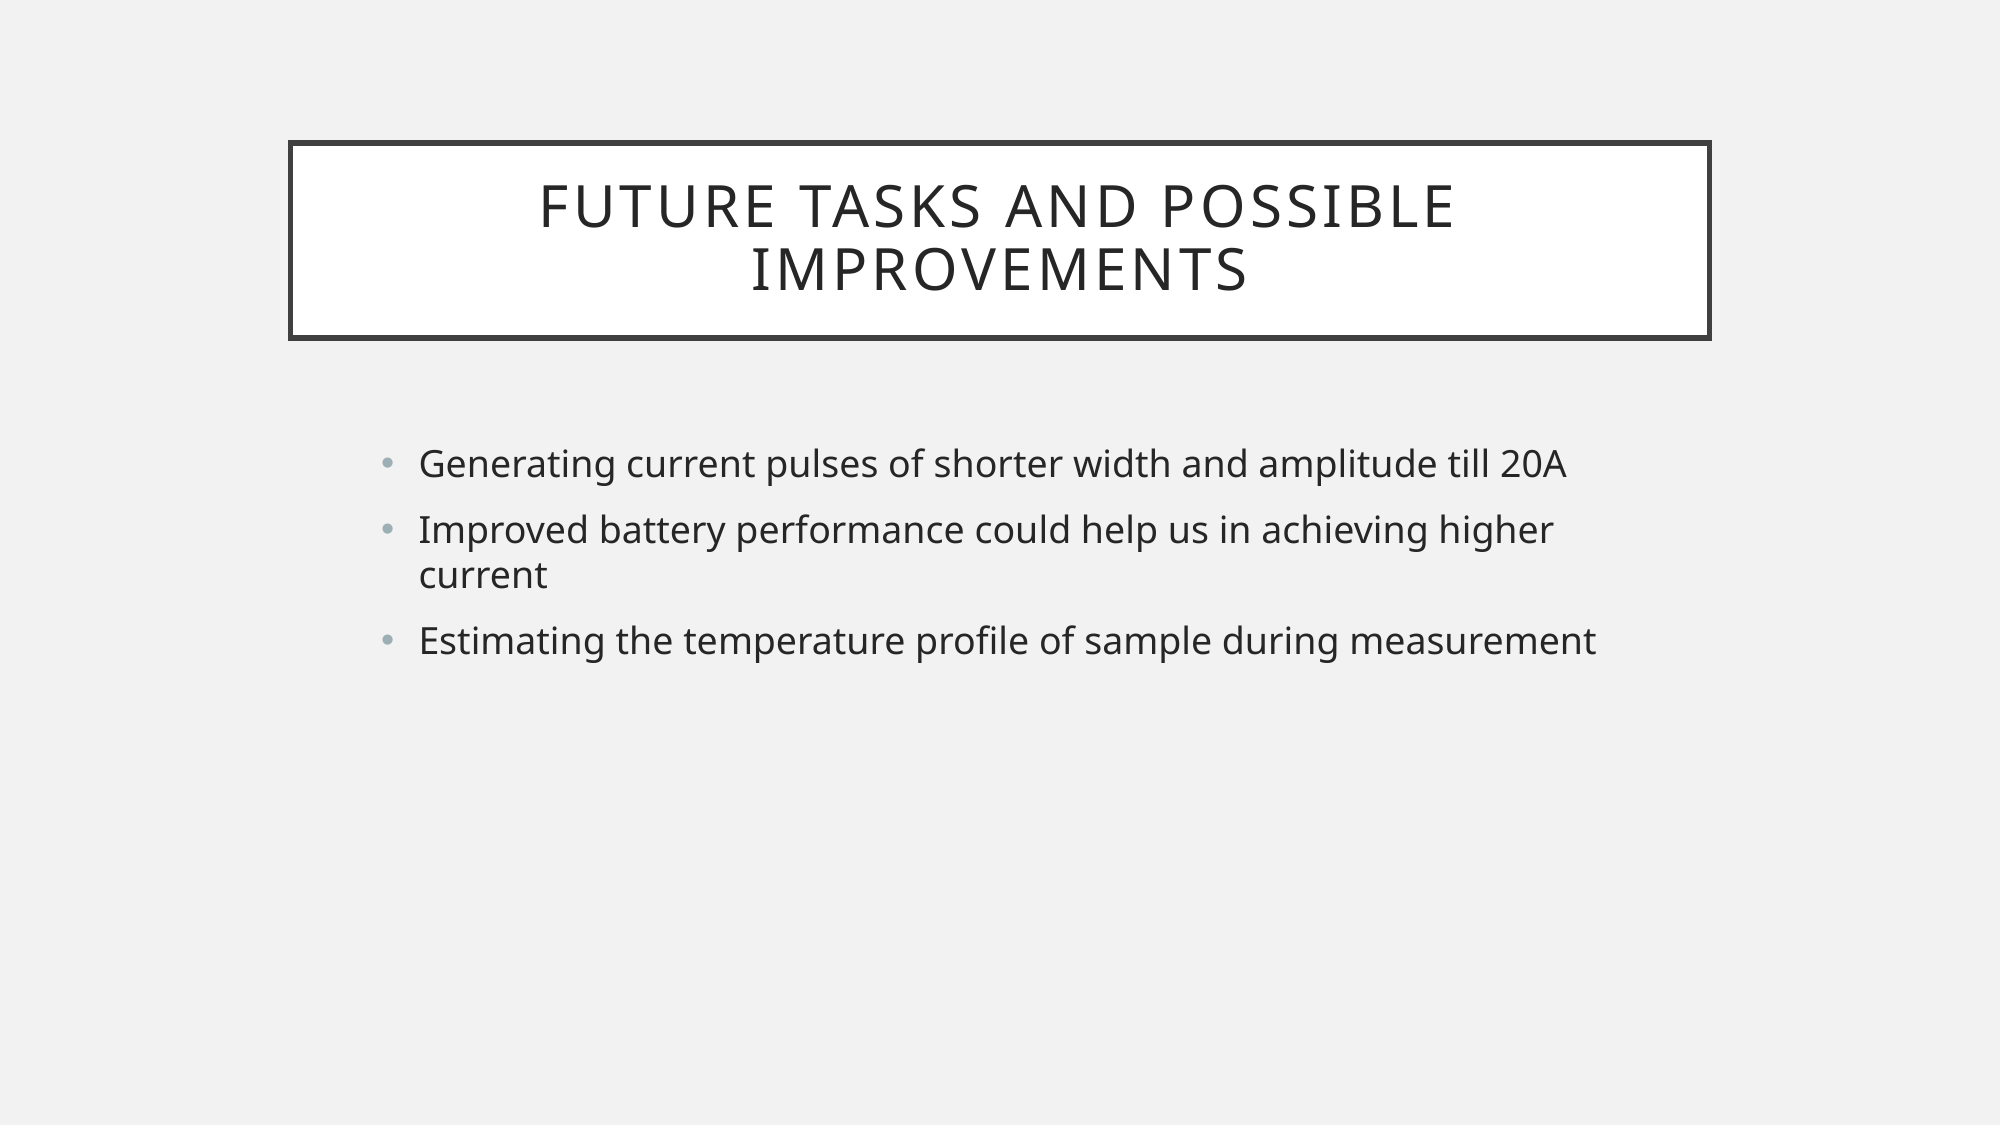

# Future tasks and possible improvements
Generating current pulses of shorter width and amplitude till 20A
Improved battery performance could help us in achieving higher current
Estimating the temperature profile of sample during measurement